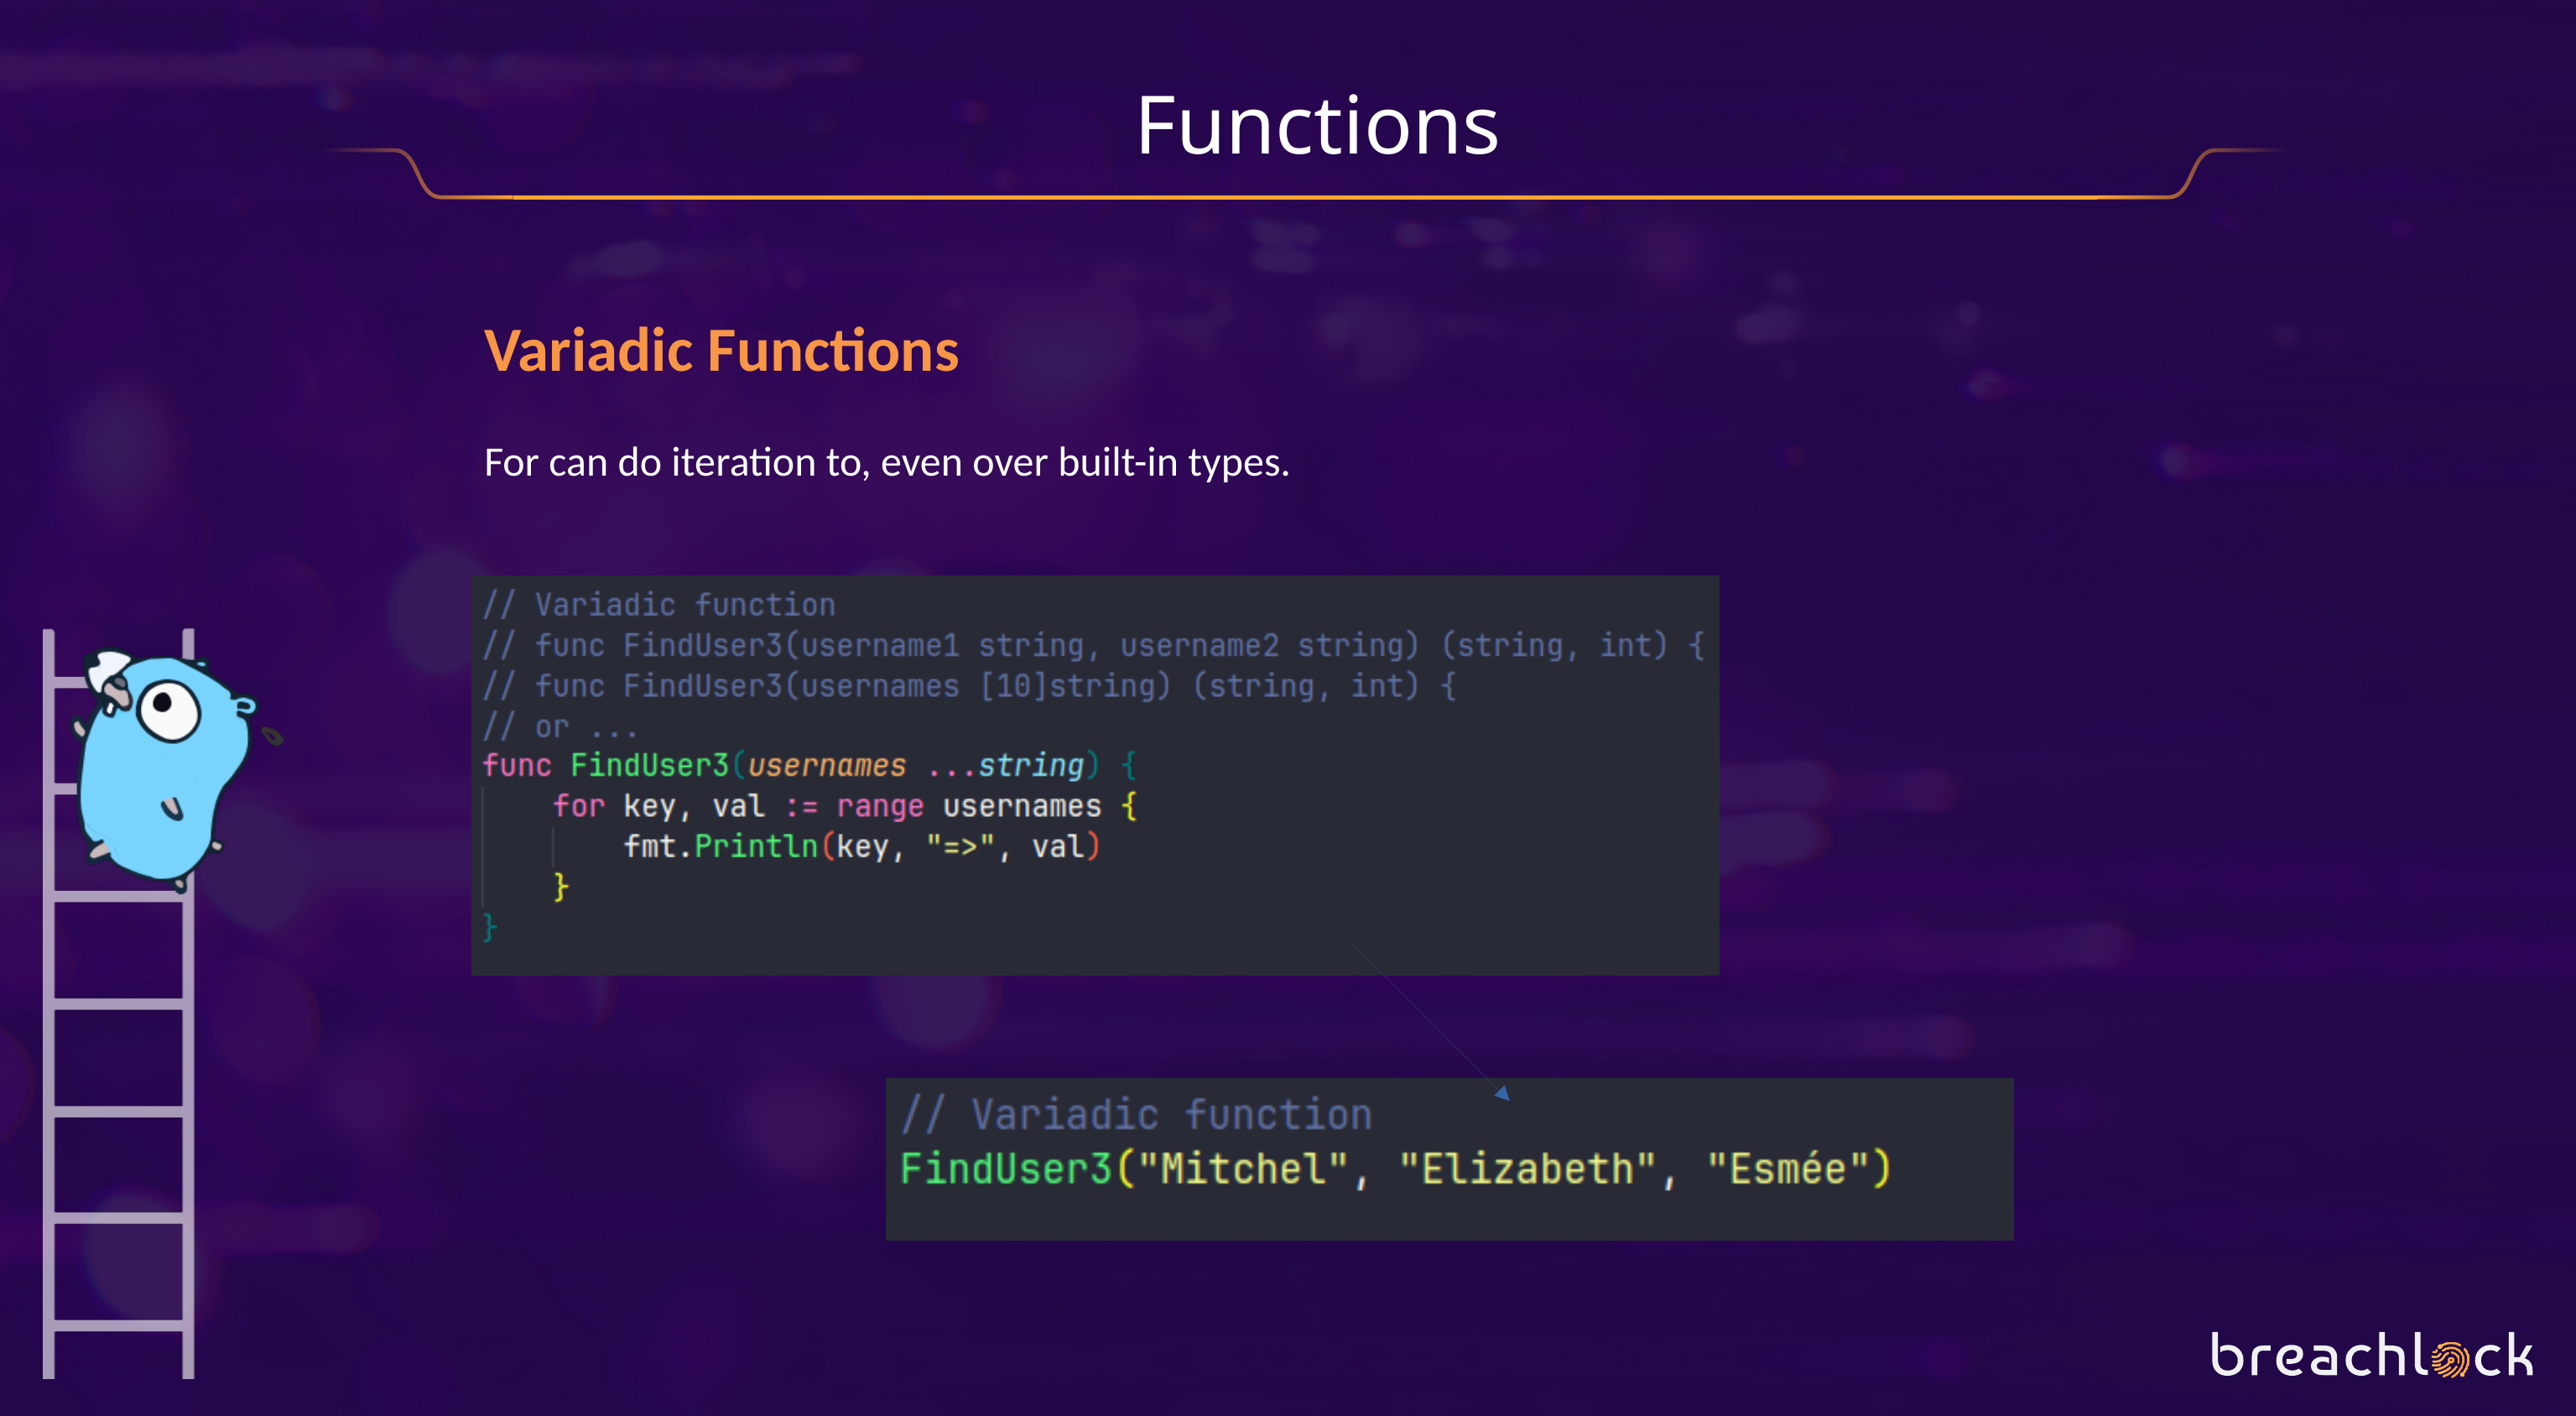

Functions
Variadic Functions
For can do iteration to, even over built-in types.